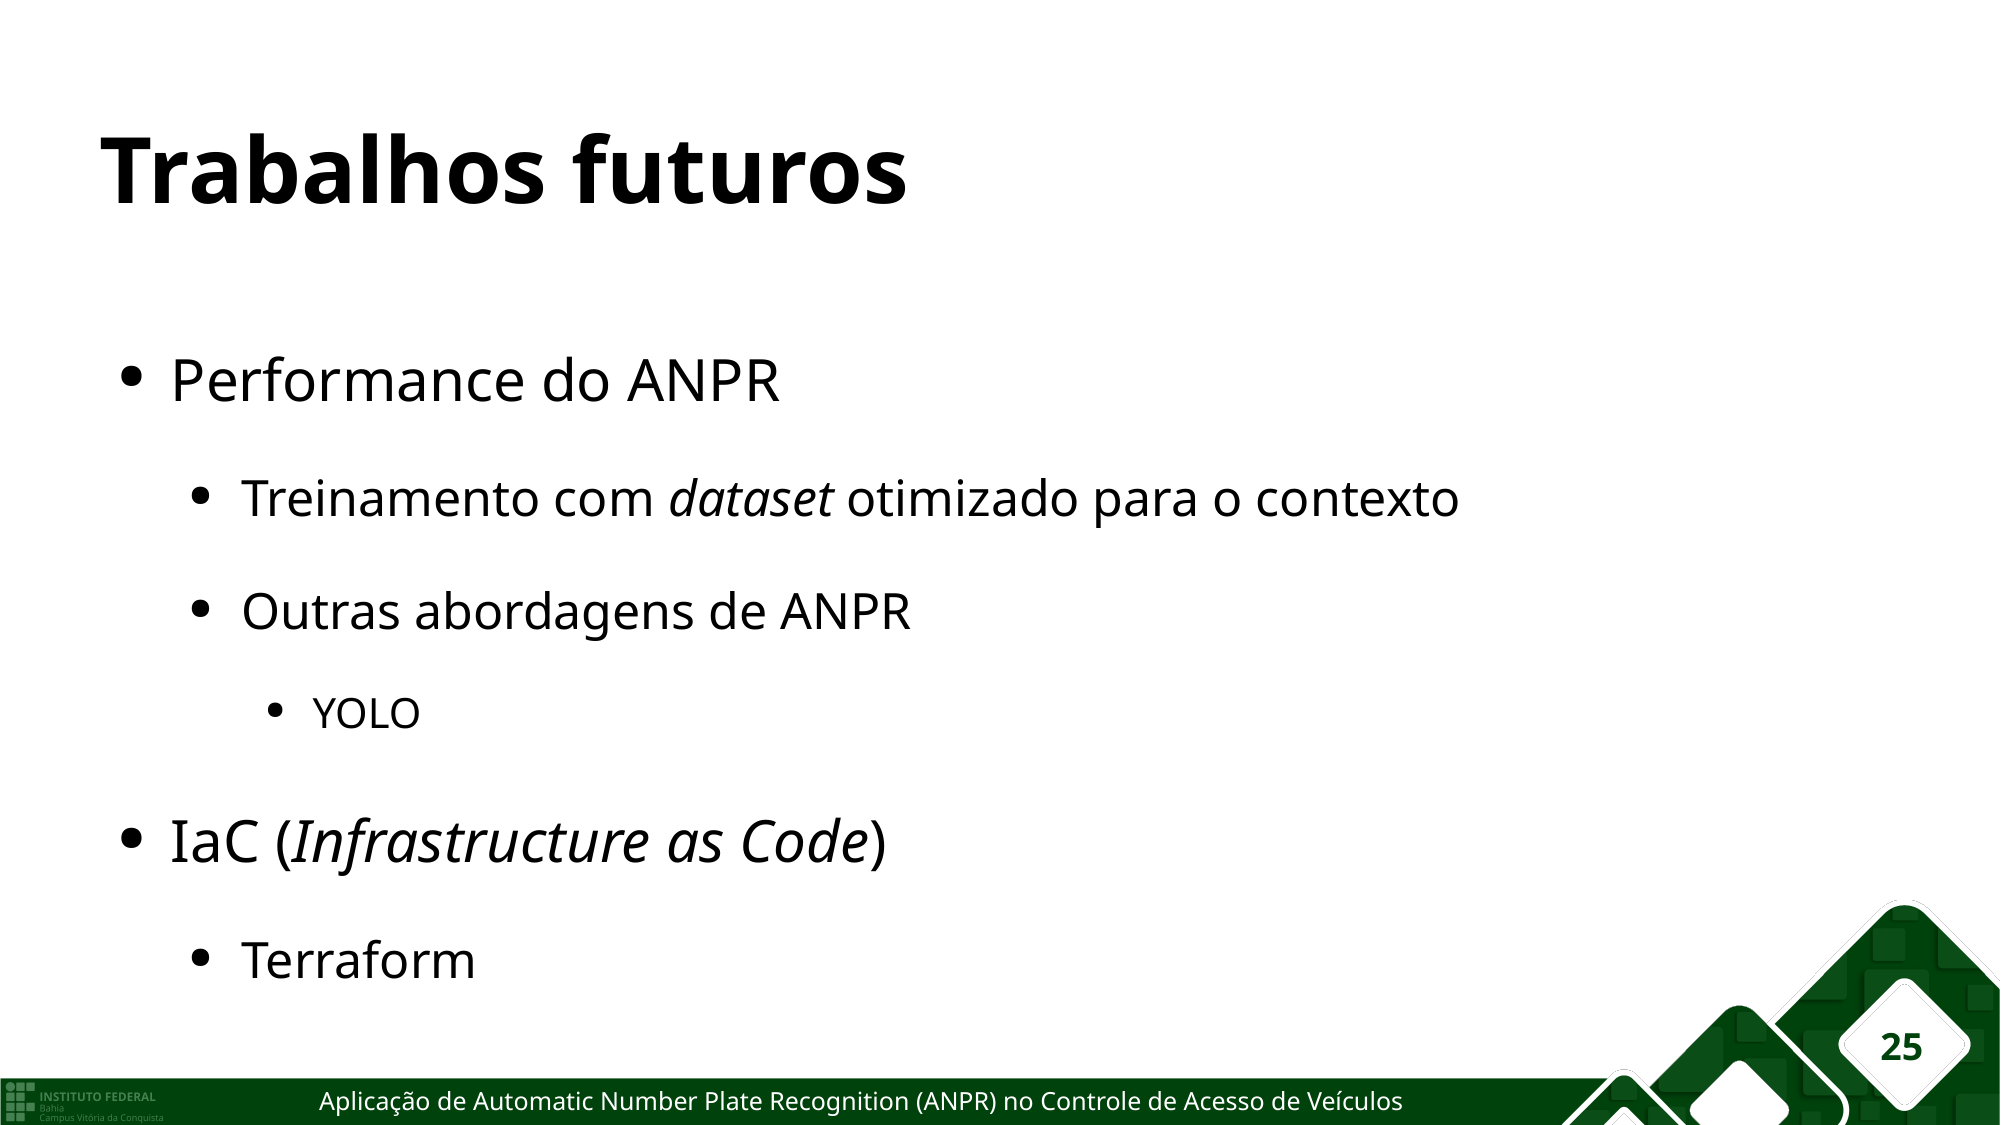

# Trabalhos futuros
Performance do ANPR
Treinamento com dataset otimizado para o contexto
Outras abordagens de ANPR
YOLO
IaC (Infrastructure as Code)
Terraform